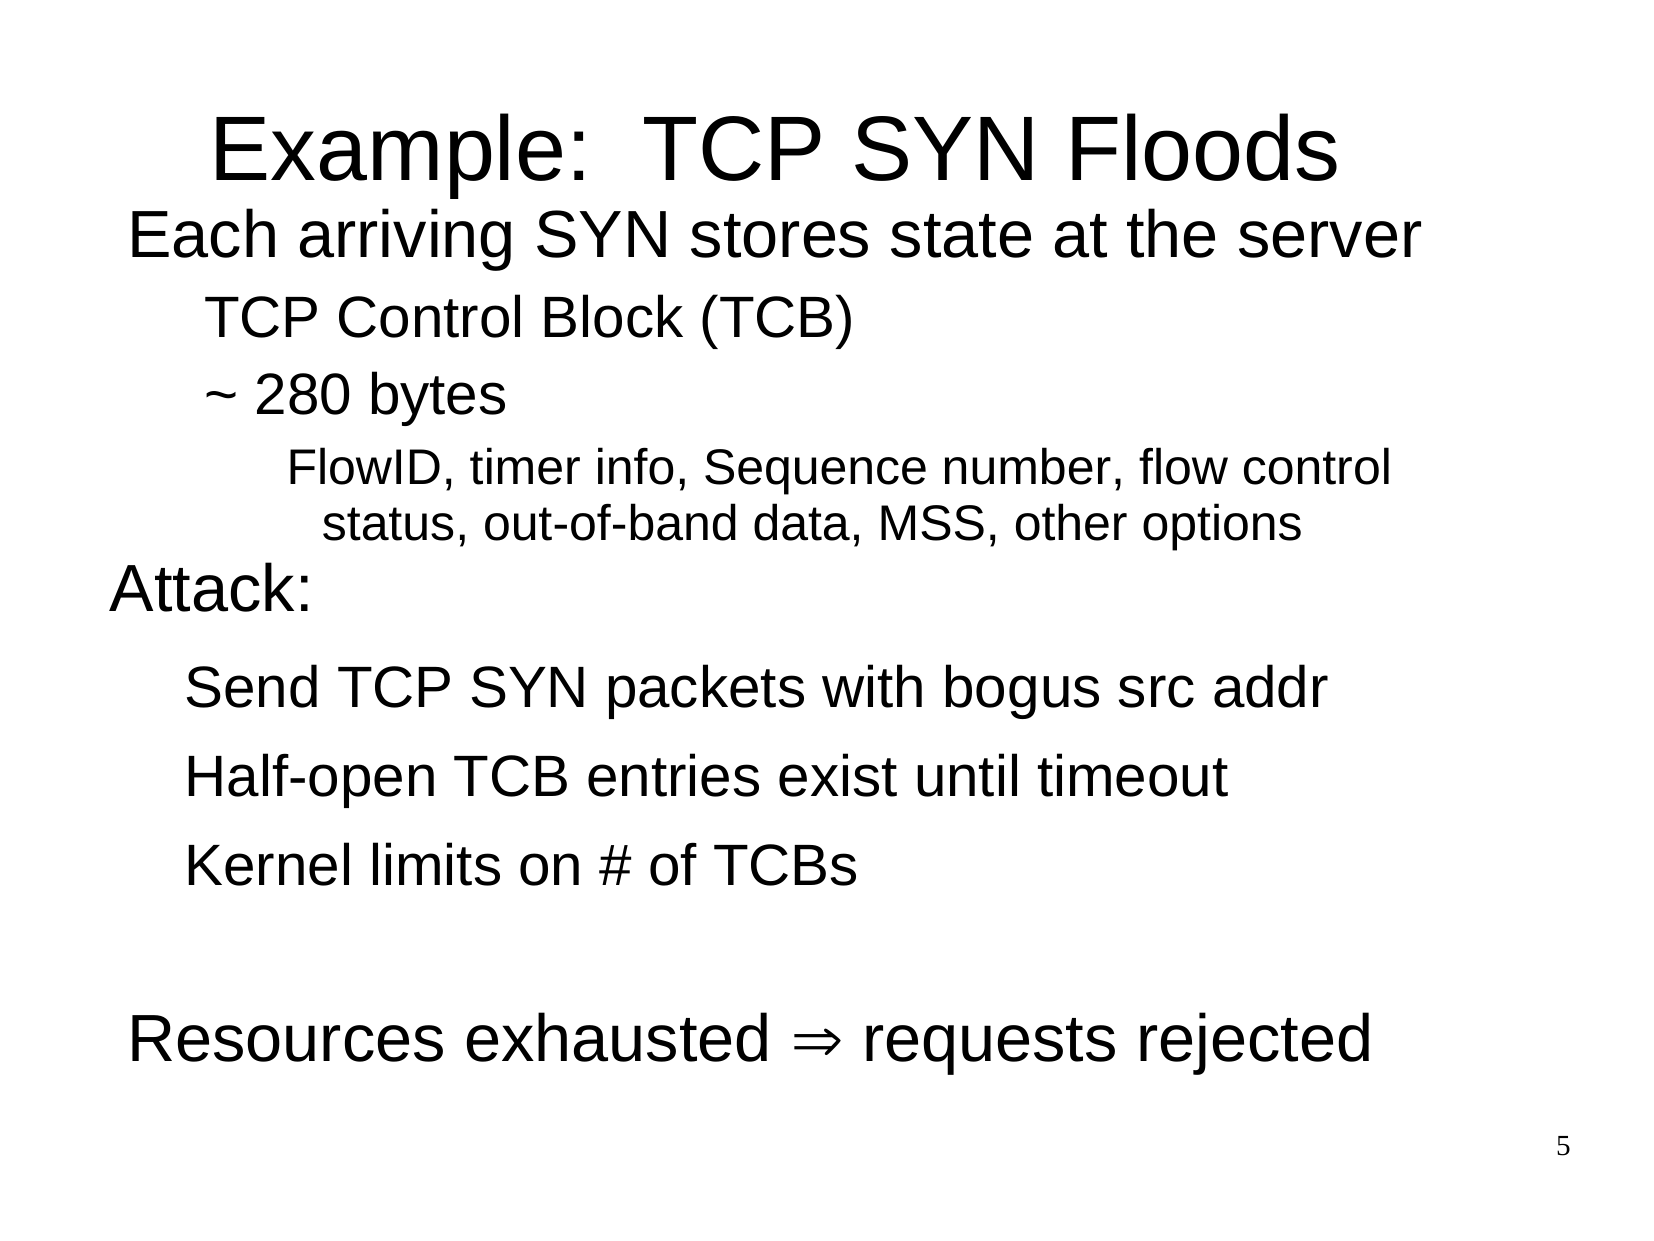

# Example: TCP SYN Floods
Each arriving SYN stores state at the server
TCP Control Block (TCB)
~ 280 bytes
FlowID, timer info, Sequence number, flow control status, out-of-band data, MSS, other options
Attack:
Send TCP SYN packets with bogus src addr
Half-open TCB entries exist until timeout
Kernel limits on # of TCBs
Resources exhausted  requests rejected
5